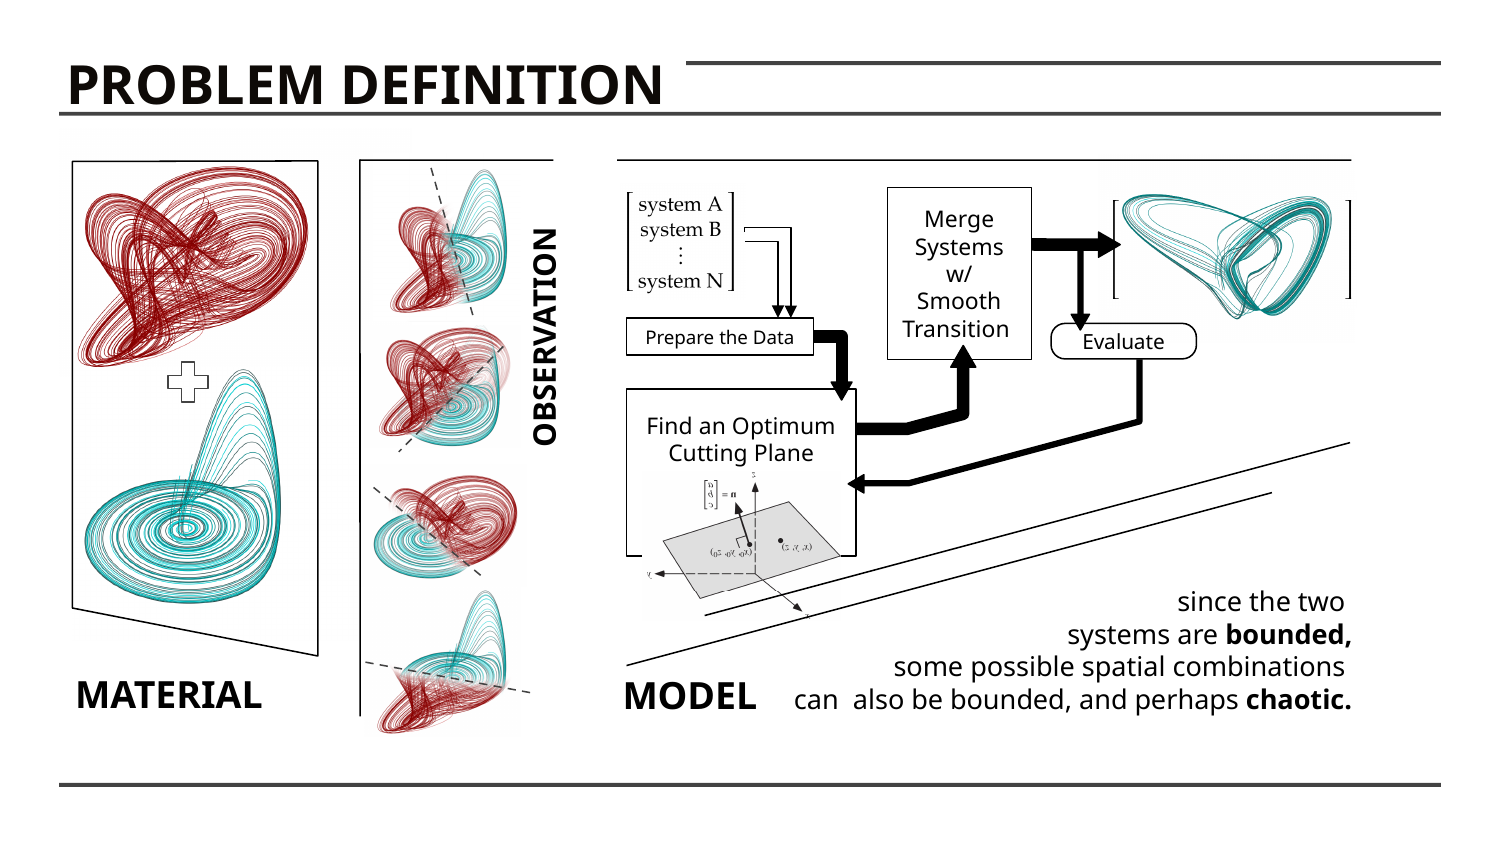

# PROBLEM DEFINITION chaotic systems
Merge Systems w/ Smooth Transition
OBSERVATION
Prepare the Data
Evaluate
Find an Optimum Cutting Plane
since the two
systems are bounded,
 some possible spatial combinations
can also be bounded, and perhaps chaotic.
 MATERIAL
MODEL